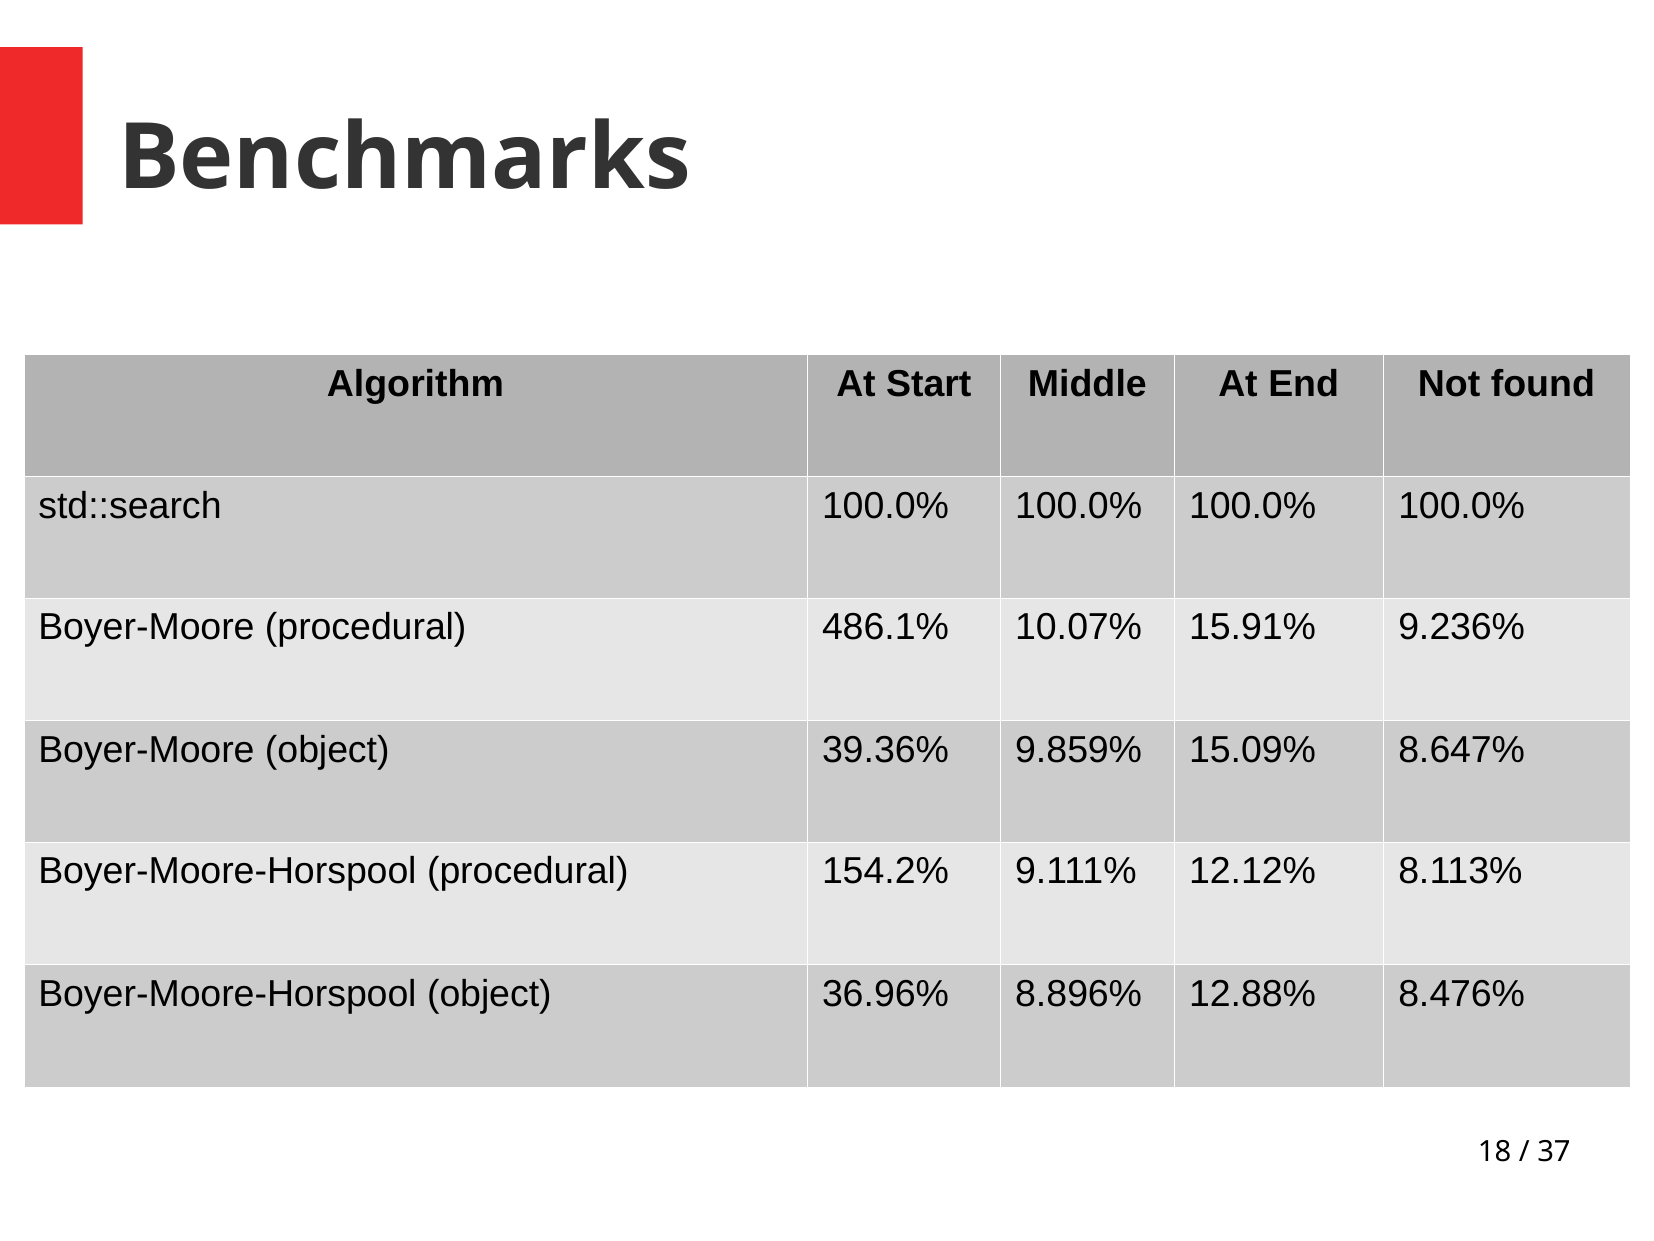

# Benchmarks
| Algorithm | At Start | Middle | At End | Not found |
| --- | --- | --- | --- | --- |
| std::search | 100.0% | 100.0% | 100.0% | 100.0% |
| Boyer-Moore (procedural) | 486.1% | 10.07% | 15.91% | 9.236% |
| Boyer-Moore (object) | 39.36% | 9.859% | 15.09% | 8.647% |
| Boyer-Moore-Horspool (procedural) | 154.2% | 9.111% | 12.12% | 8.113% |
| Boyer-Moore-Horspool (object) | 36.96% | 8.896% | 12.88% | 8.476% |
18